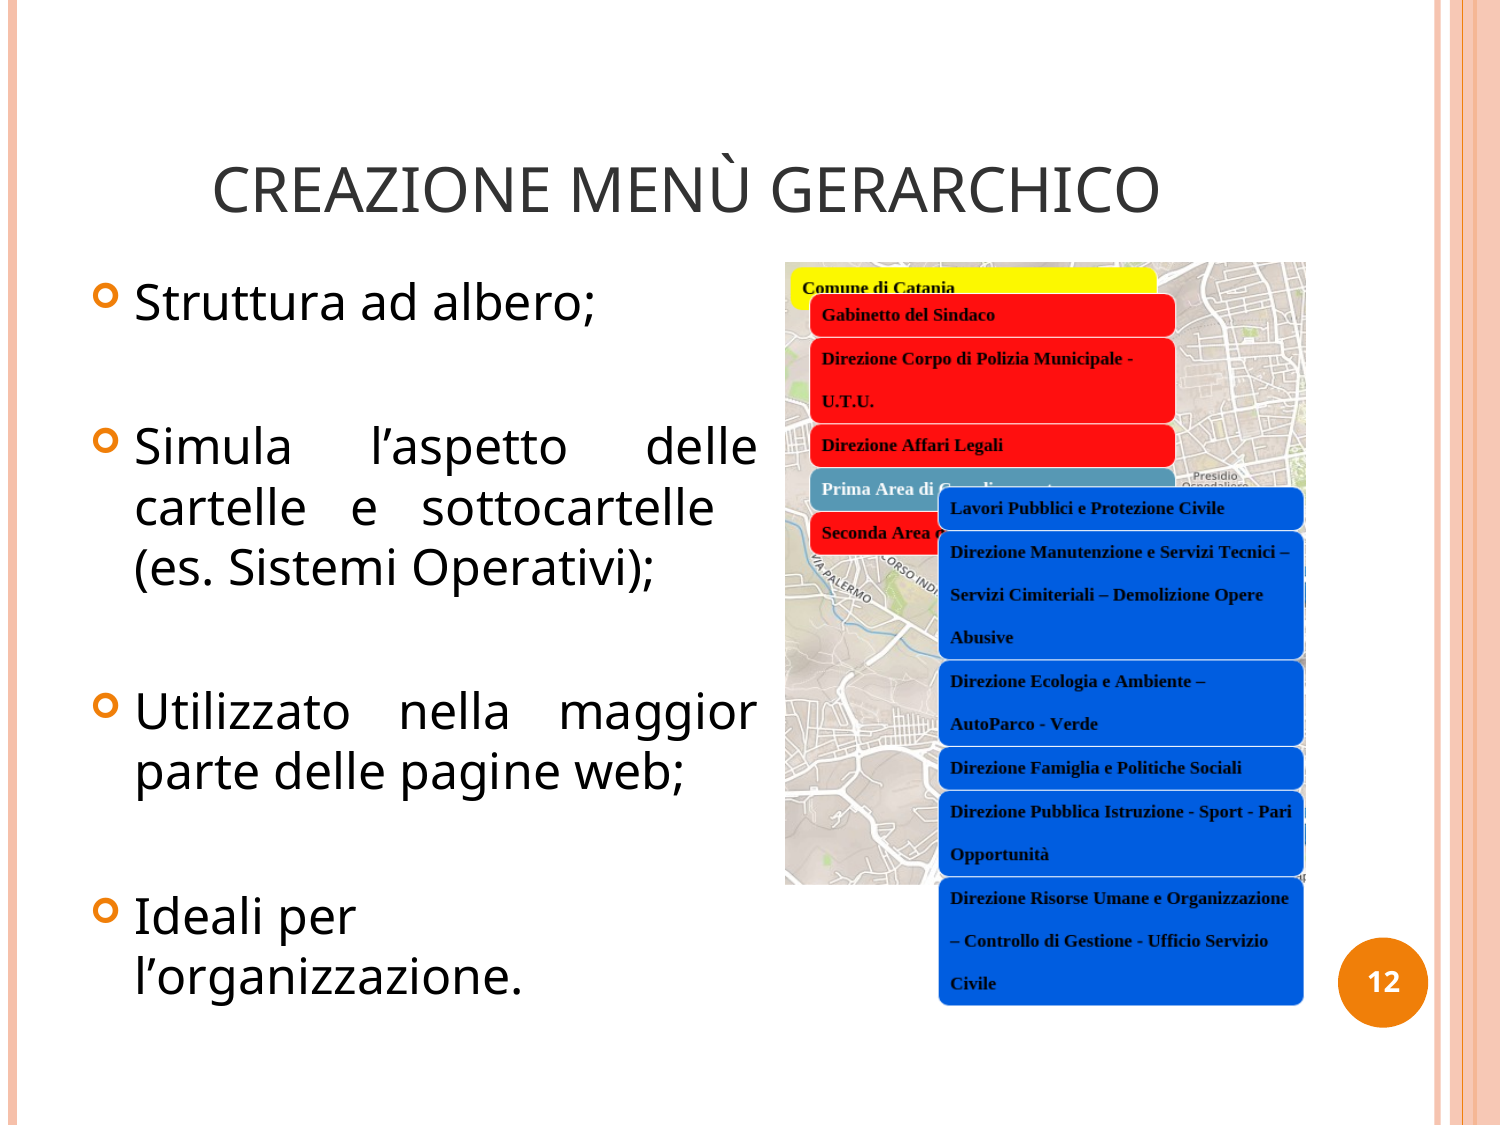

# CREAZIONE MENÙ GERARCHICO
Struttura ad albero;
Simula l’aspetto delle cartelle e sottocartelle
(es. Sistemi Operativi);
Utilizzato nella maggior parte delle pagine web;
Ideali per l’organizzazione.